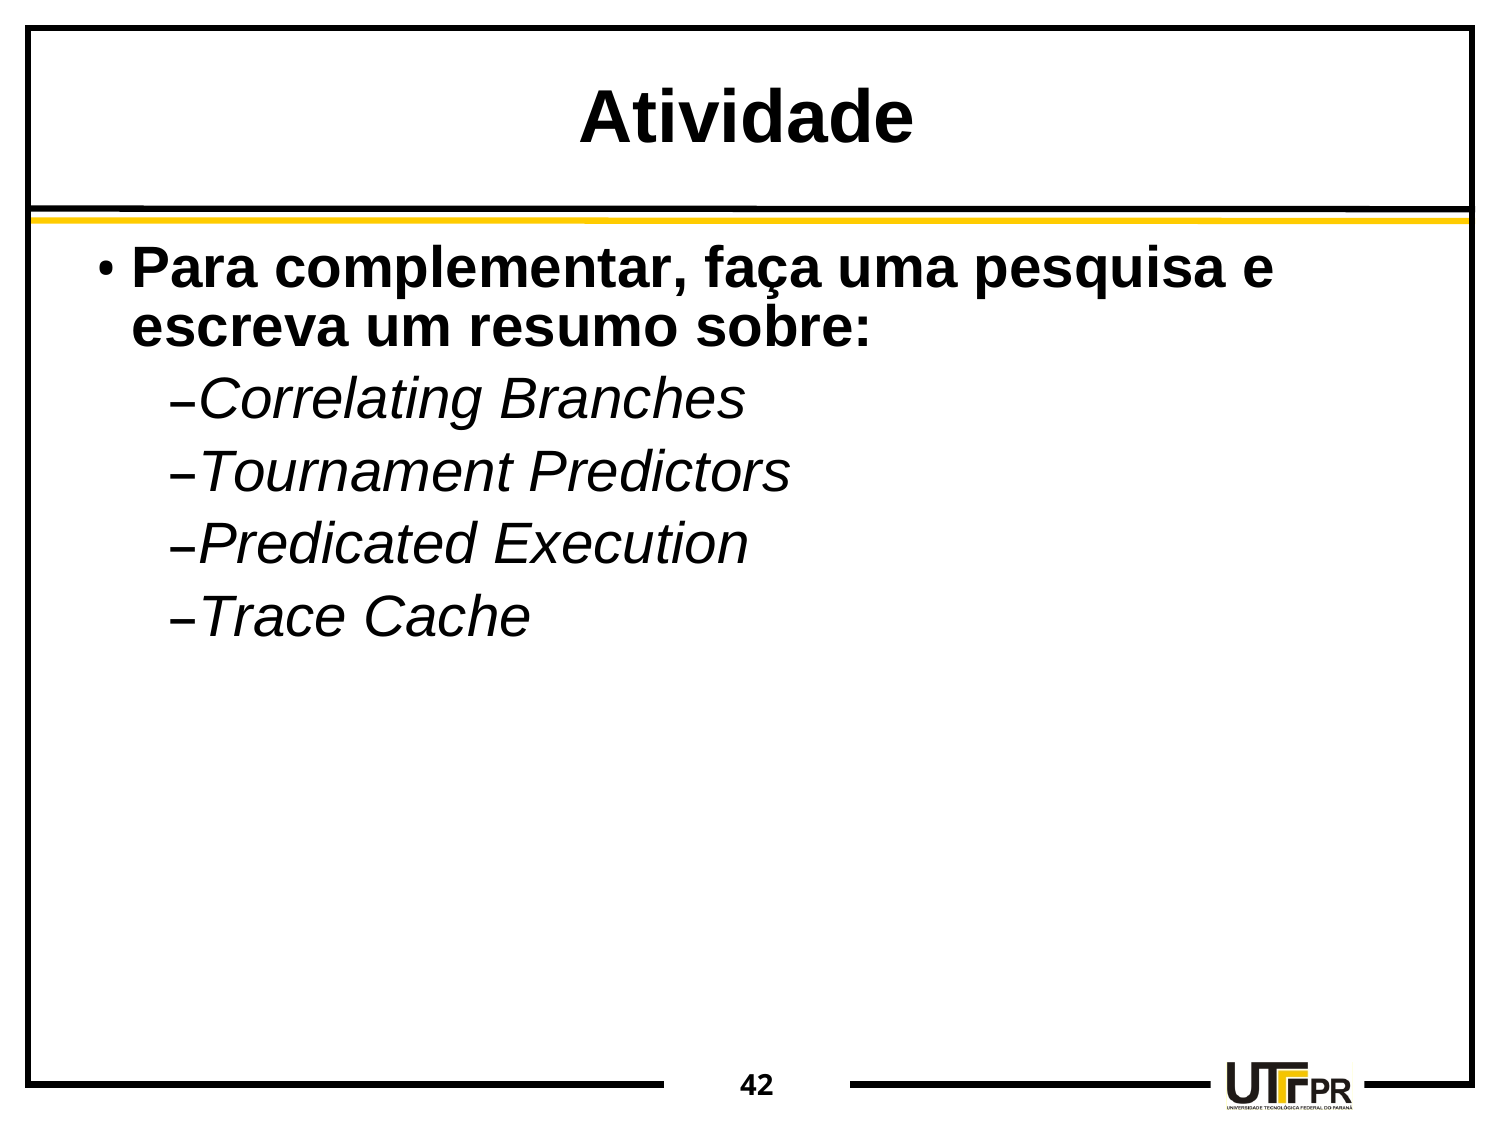

# Atividade
Para complementar, faça uma pesquisa e escreva um resumo sobre:
Correlating Branches
Tournament Predictors
Predicated Execution
Trace Cache